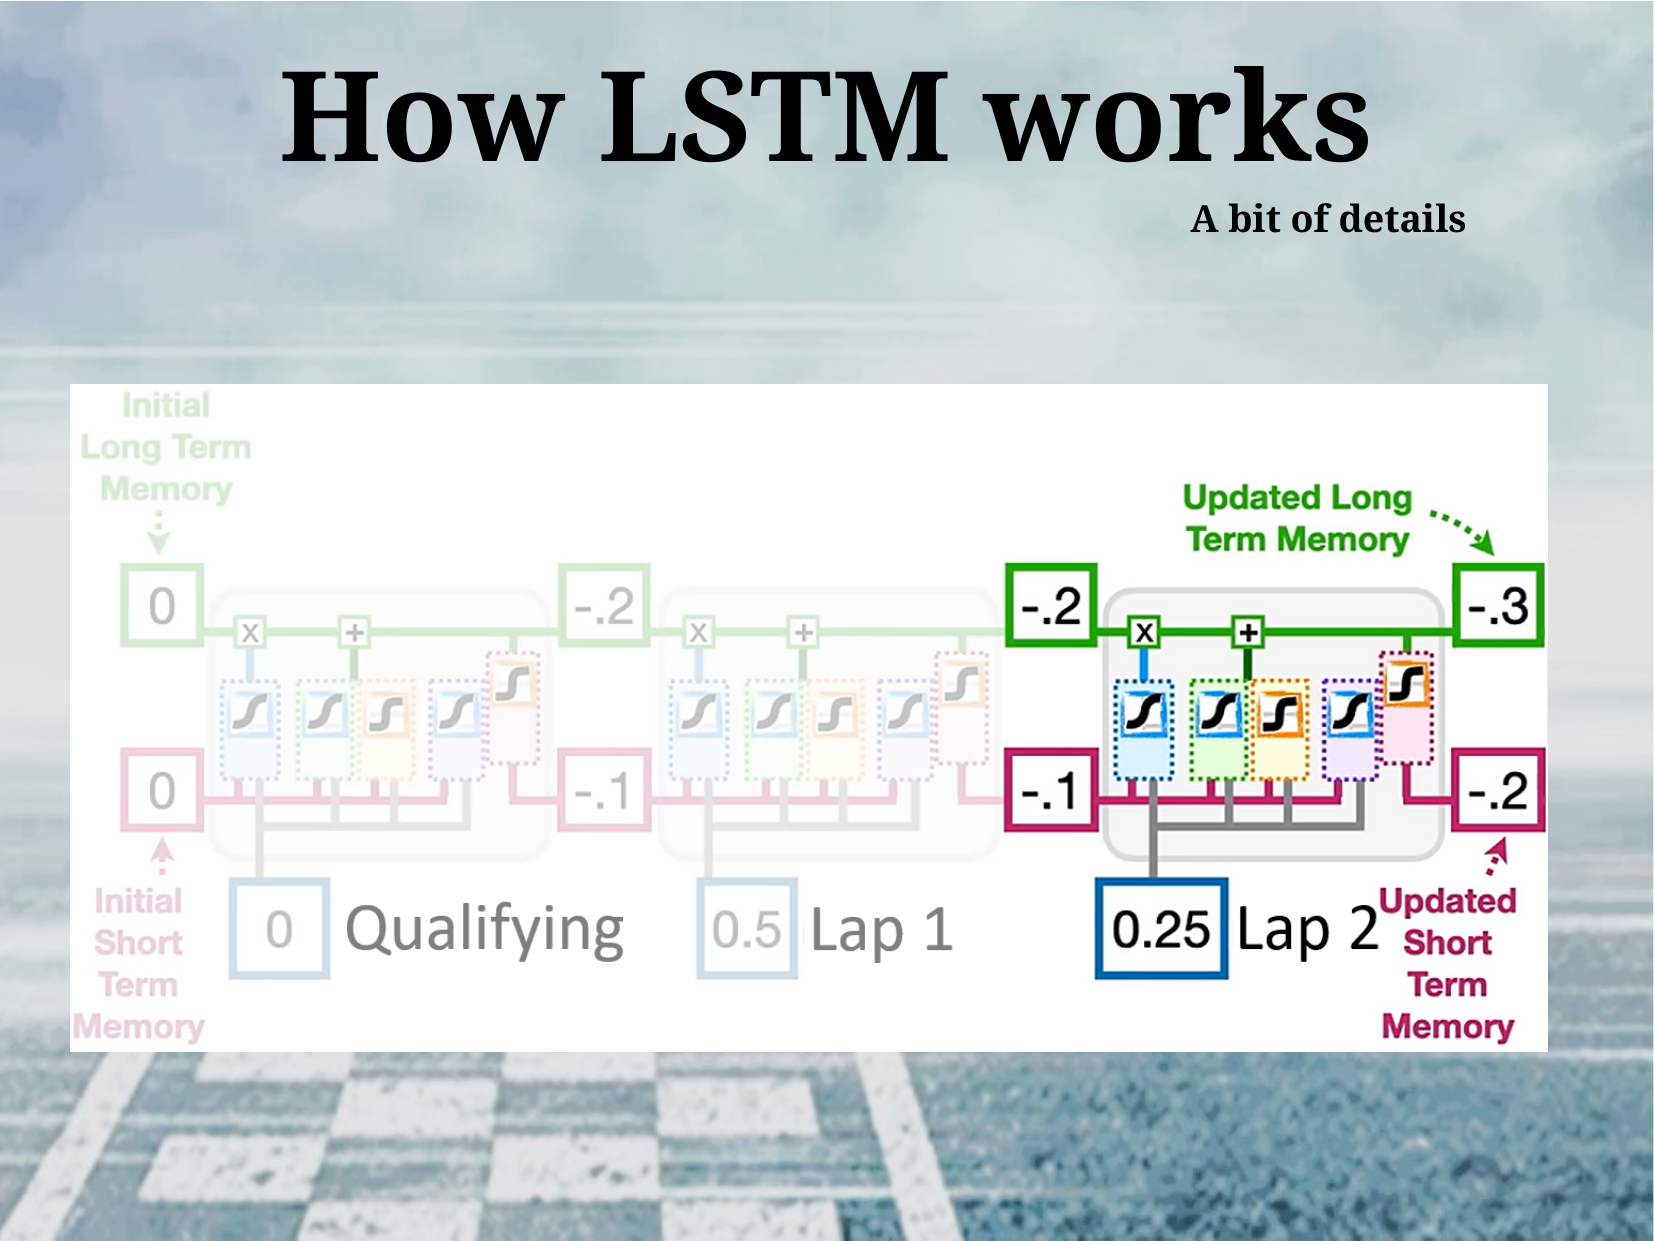

How LSTM works
A bit of details